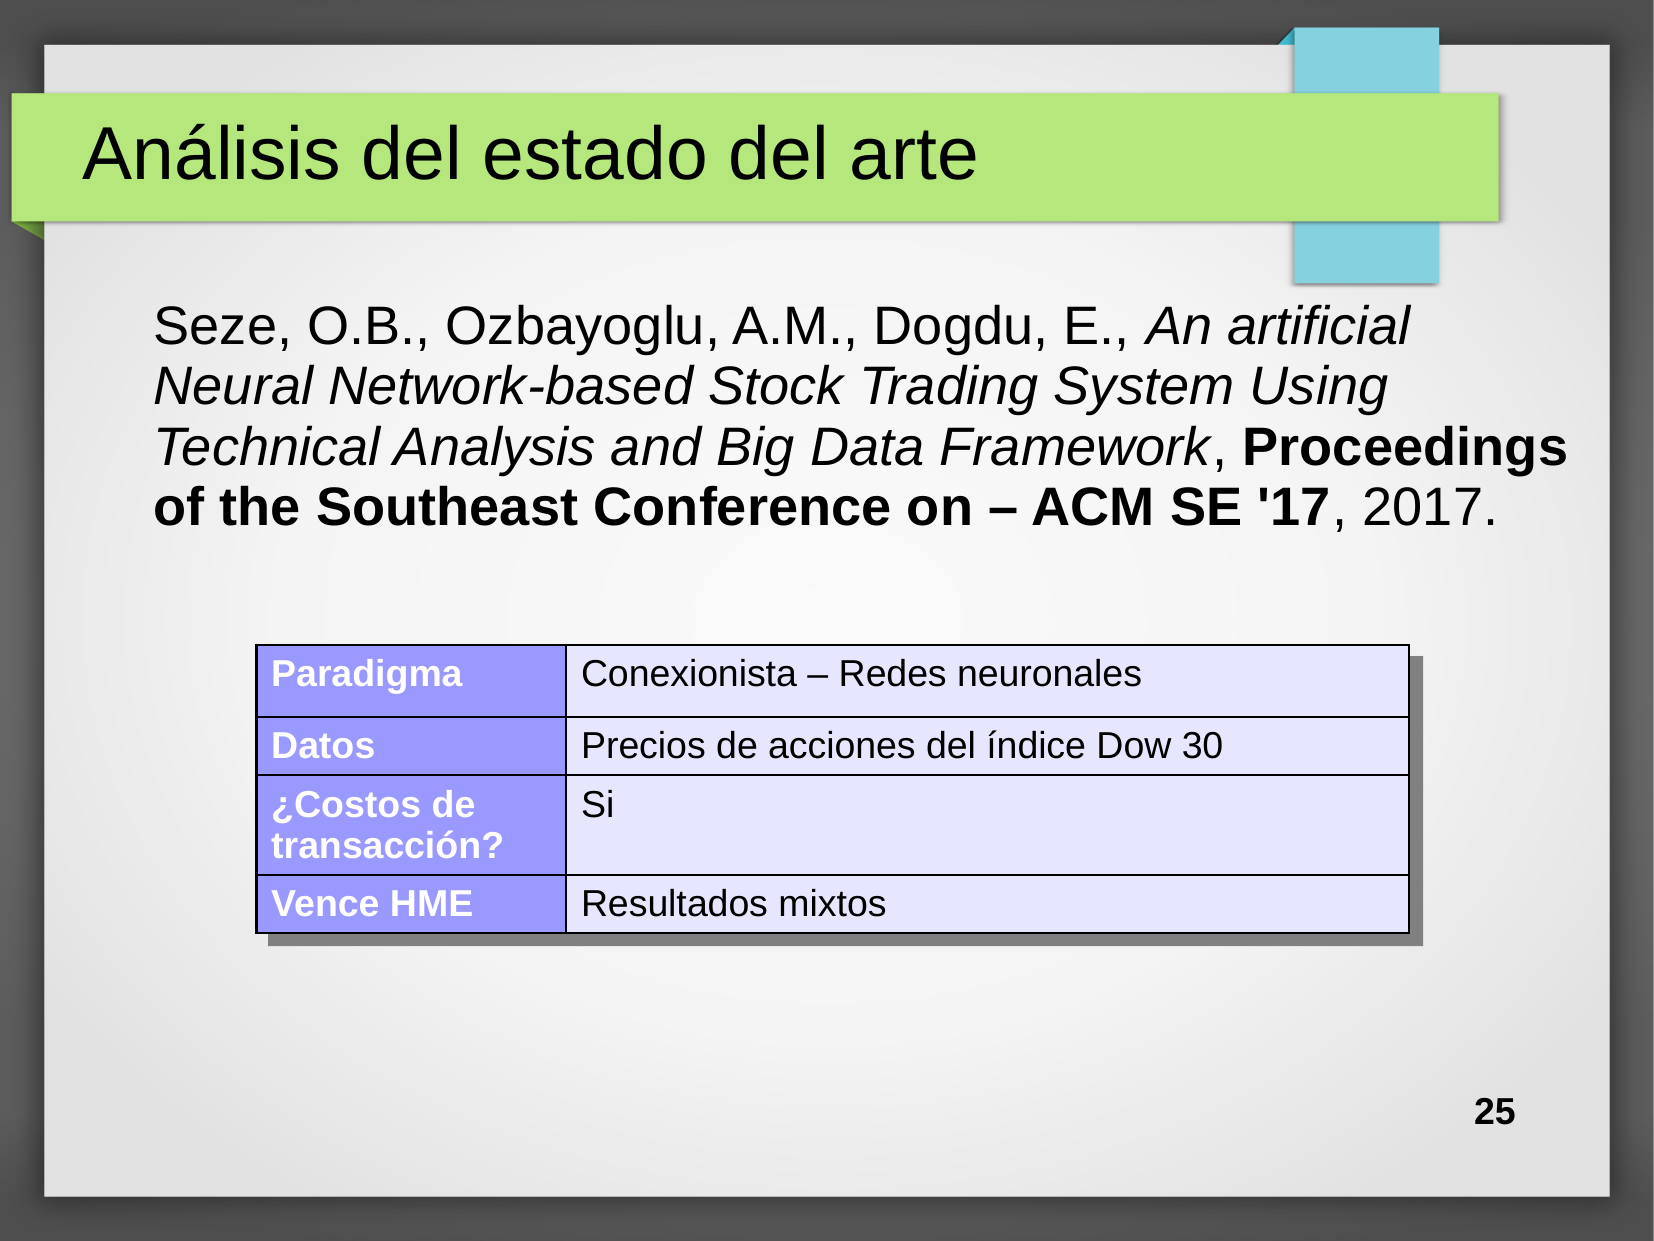

# Análisis del estado del arte
Seze, O.B., Ozbayoglu, A.M., Dogdu, E., An artificial Neural Network-based Stock Trading System Using Technical Analysis and Big Data Framework, Proceedings of the Southeast Conference on – ACM SE '17, 2017.
| Paradigma | Conexionista – Redes neuronales |
| --- | --- |
| Datos | Precios de acciones del índice Dow 30 |
| ¿Costos de transacción? | Si |
| Vence HME | Resultados mixtos |